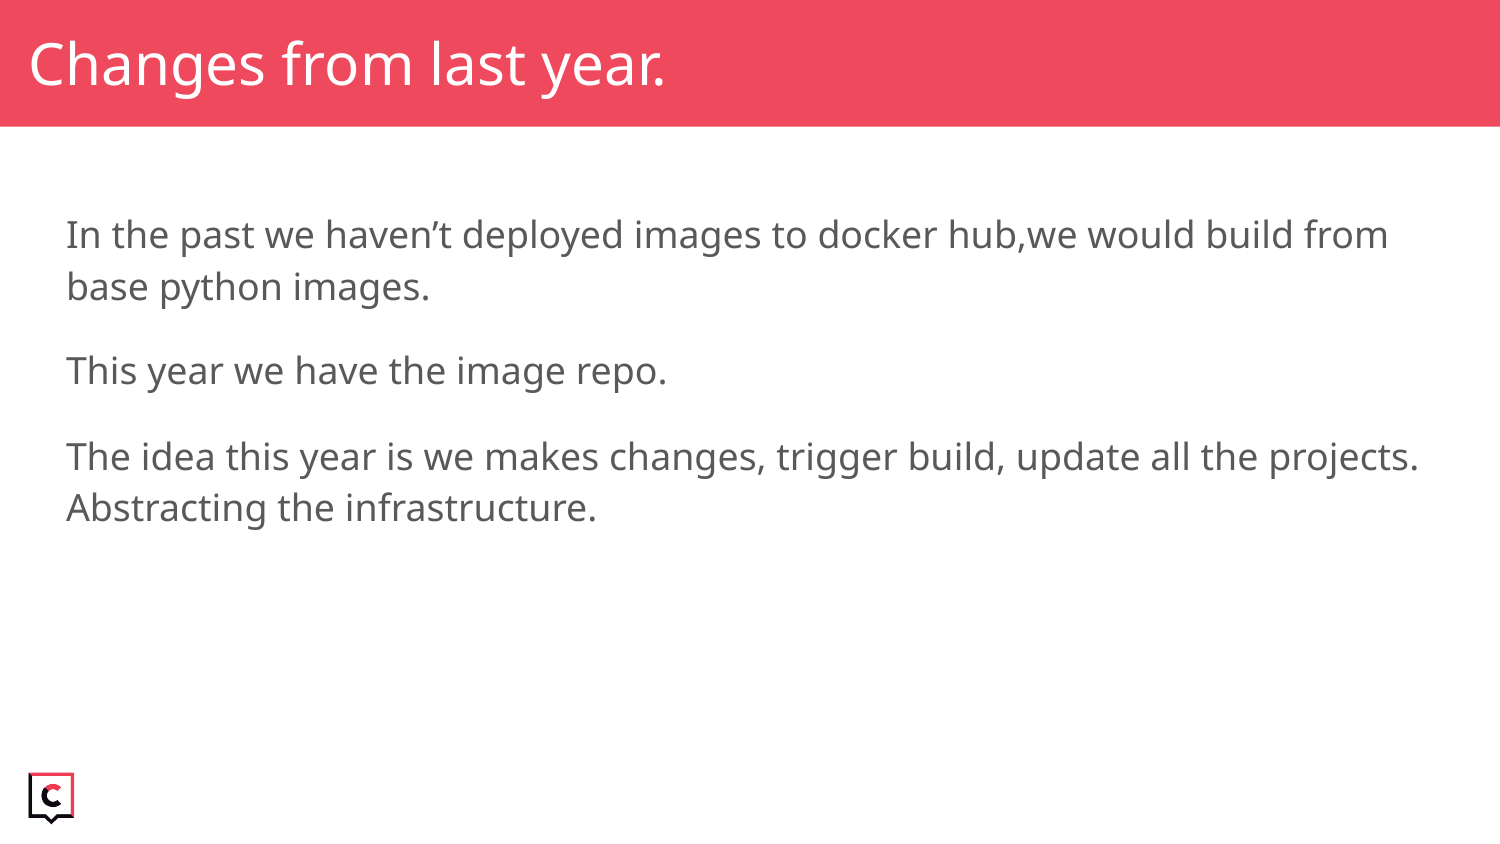

# Changes from last year.
In the past we haven’t deployed images to docker hub,we would build from base python images.
This year we have the image repo.
The idea this year is we makes changes, trigger build, update all the projects. Abstracting the infrastructure.